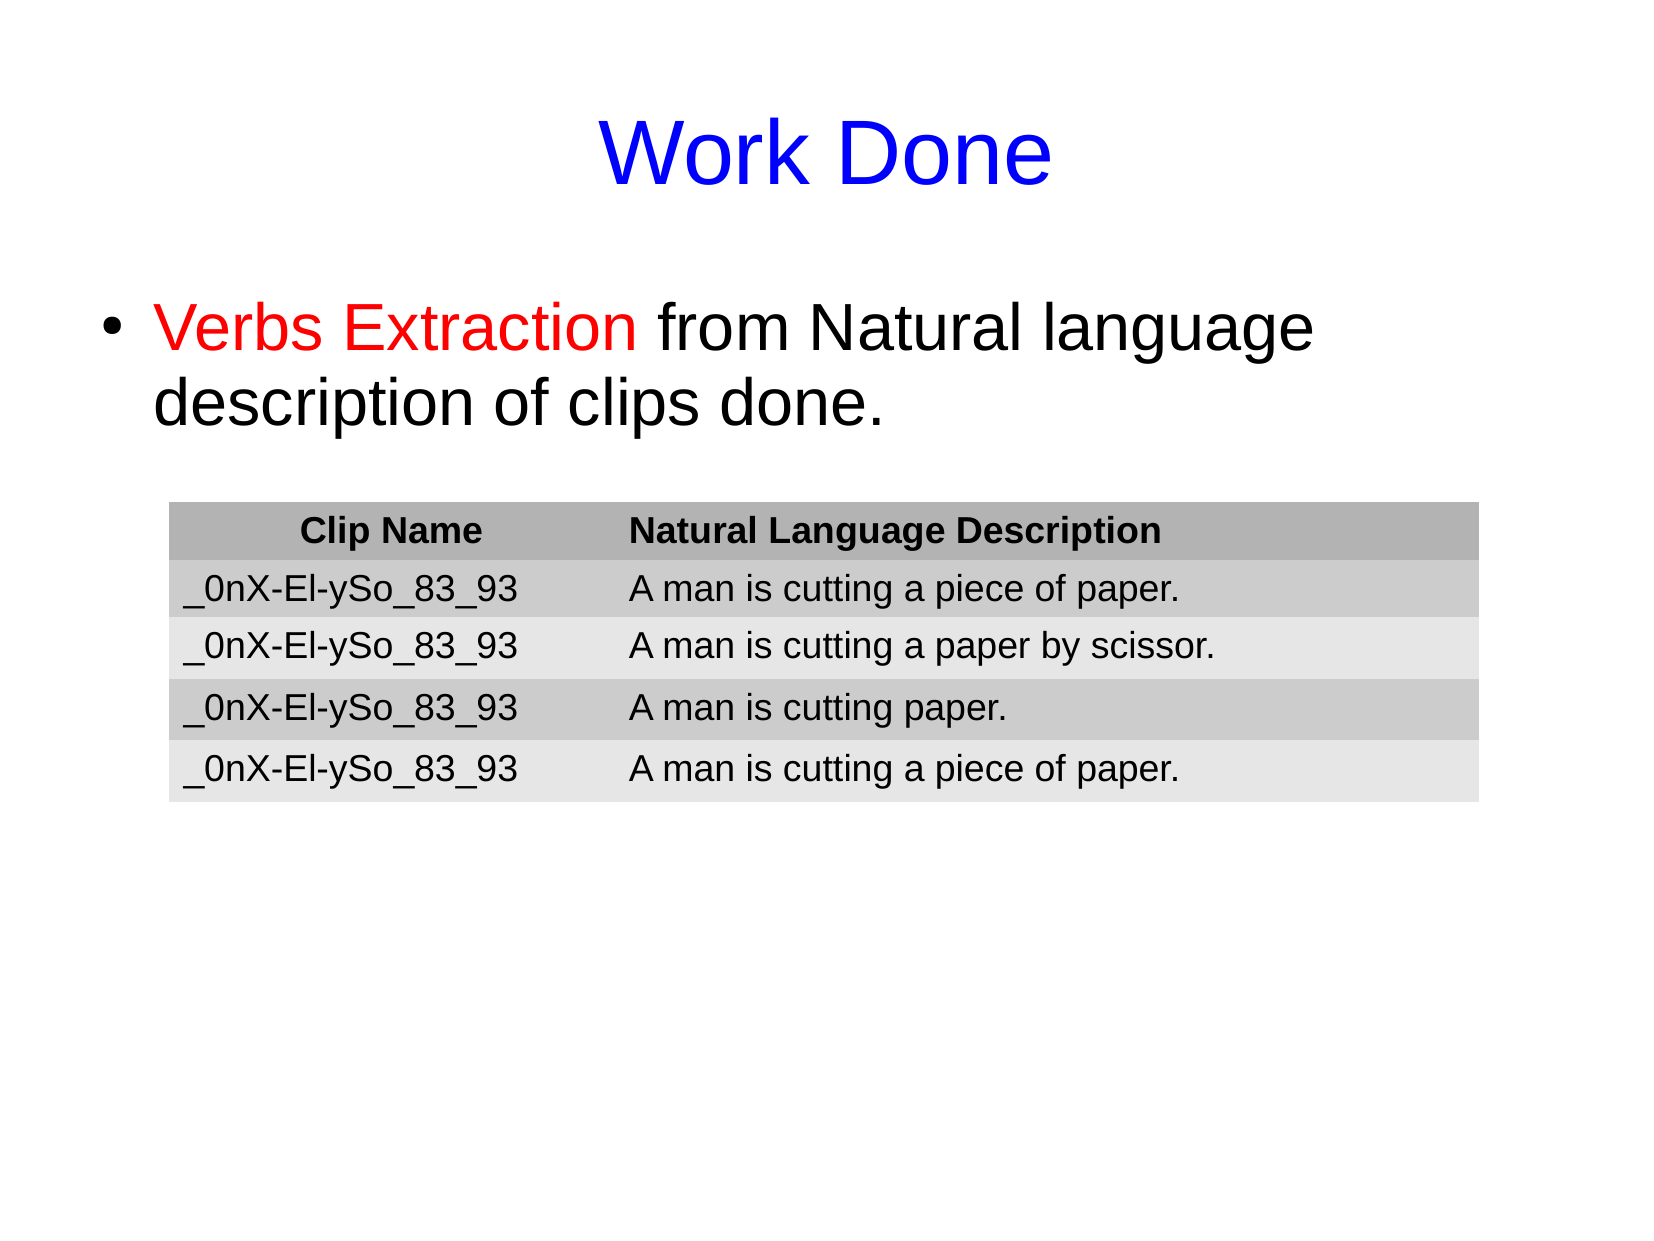

# Work Done
Verbs Extraction from Natural language description of clips done.
| Clip Name | Natural Language Description |
| --- | --- |
| \_0nX-El-ySo\_83\_93 | A man is cutting a piece of paper. |
| \_0nX-El-ySo\_83\_93 | A man is cutting a paper by scissor. |
| \_0nX-El-ySo\_83\_93 | A man is cutting paper. |
| \_0nX-El-ySo\_83\_93 | A man is cutting a piece of paper. |